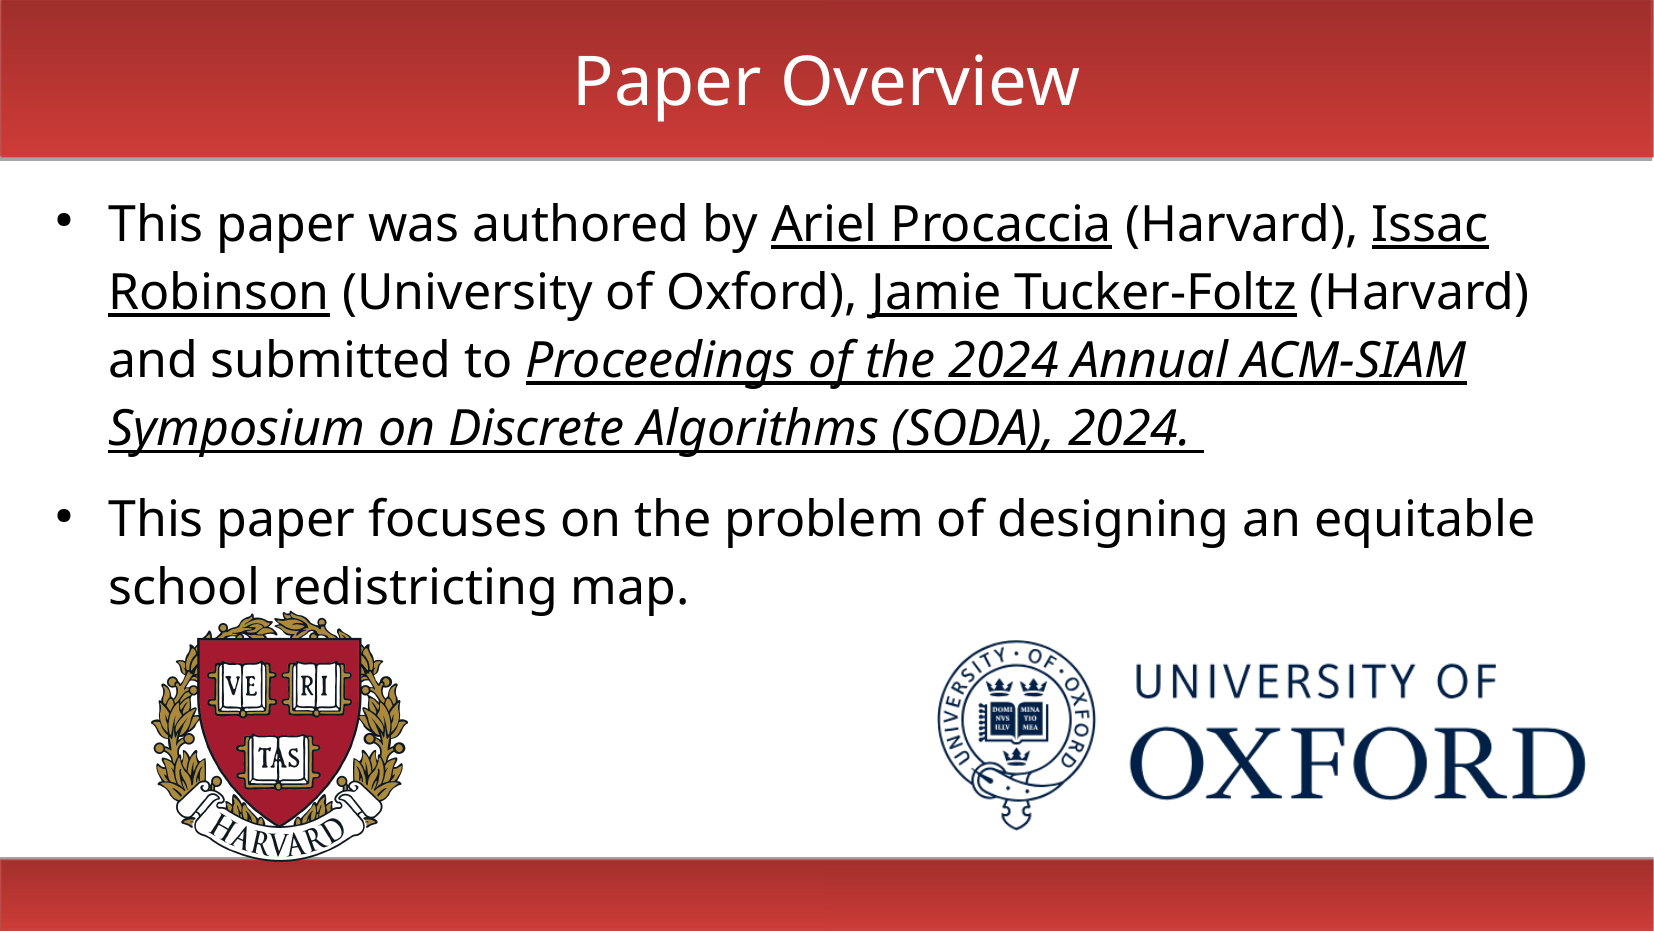

# Paper Overview
This paper was authored by Ariel Procaccia (Harvard), Issac Robinson (University of Oxford), Jamie Tucker-Foltz (Harvard) and submitted to Proceedings of the 2024 Annual ACM-SIAM Symposium on Discrete Algorithms (SODA), 2024.
This paper focuses on the problem of designing an equitable school redistricting map.